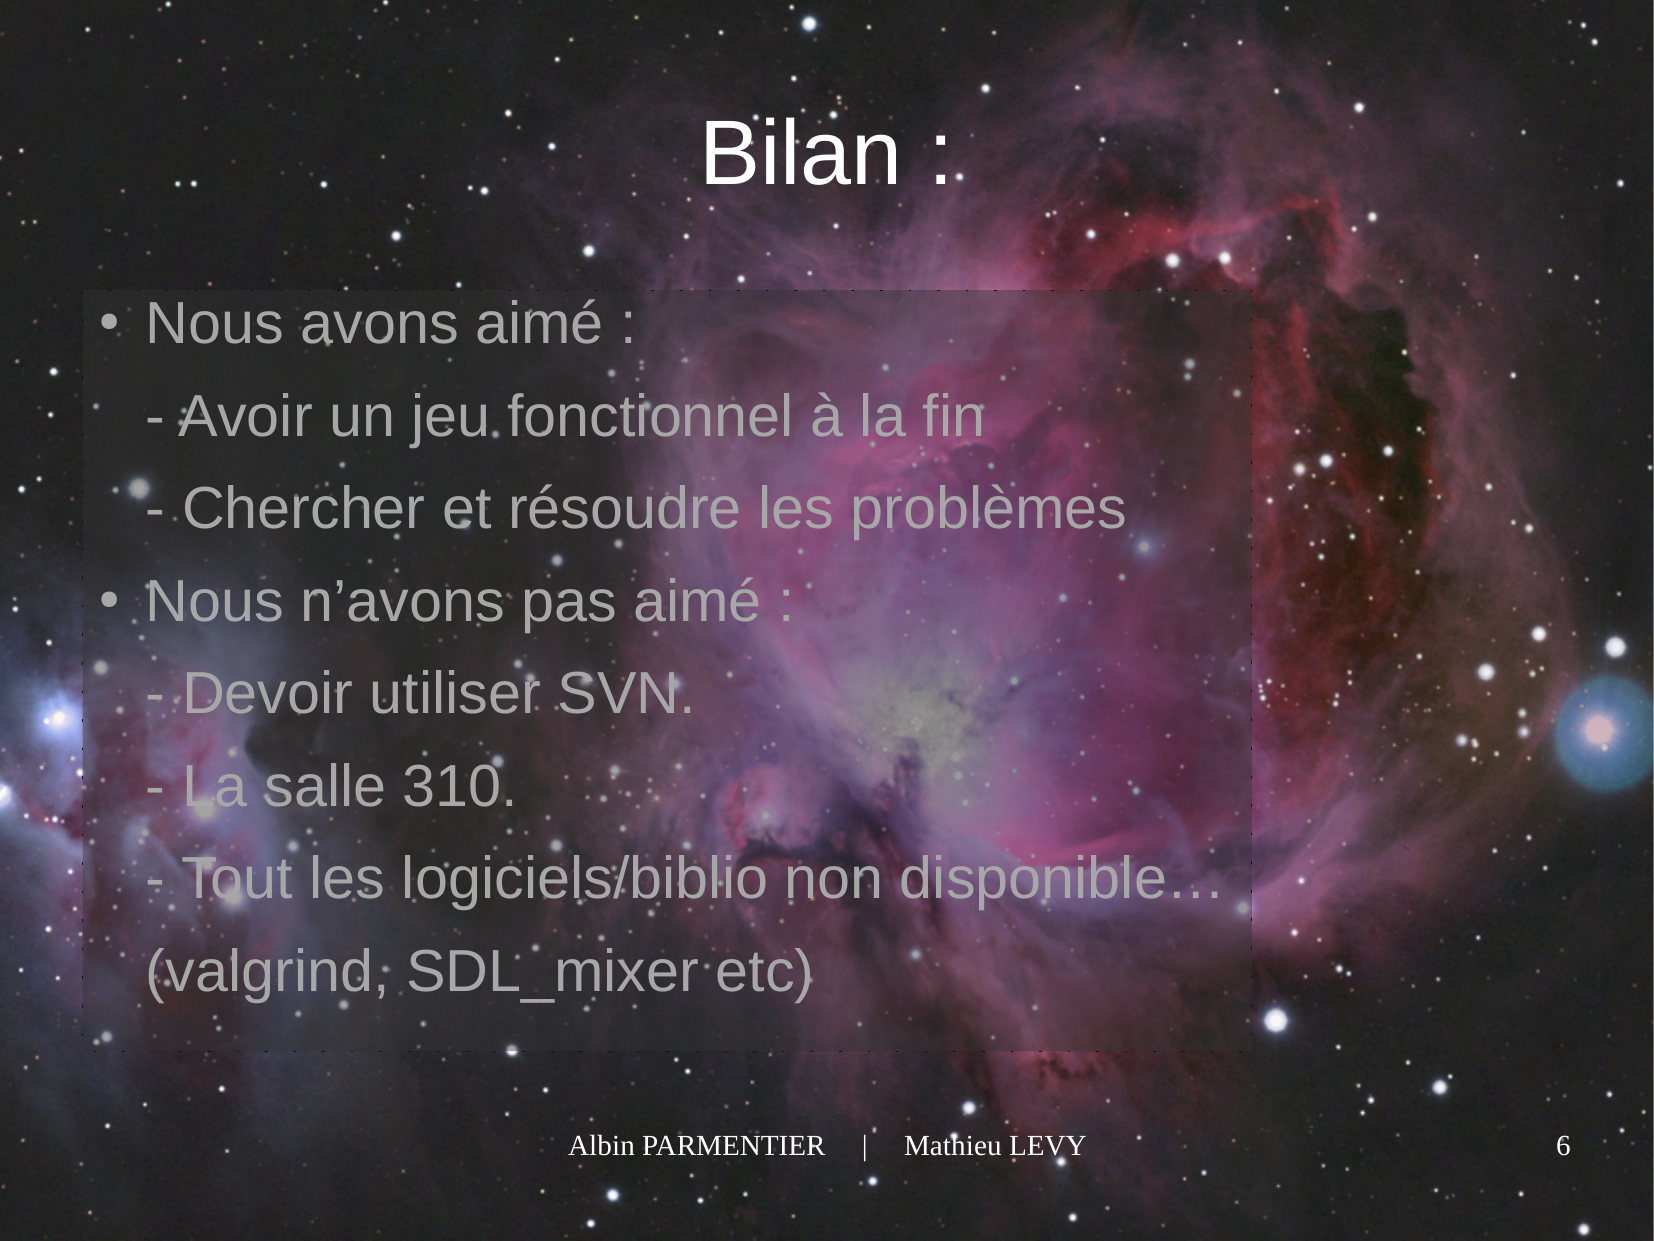

# Bilan :
Nous avons aimé :
- Avoir un jeu fonctionnel à la fin
- Chercher et résoudre les problèmes
Nous n’avons pas aimé :
- Devoir utiliser SVN.
- La salle 310.
- Tout les logiciels/biblio non disponible…
(valgrind, SDL_mixer etc)
Albin PARMENTIER | Mathieu LEVY
6